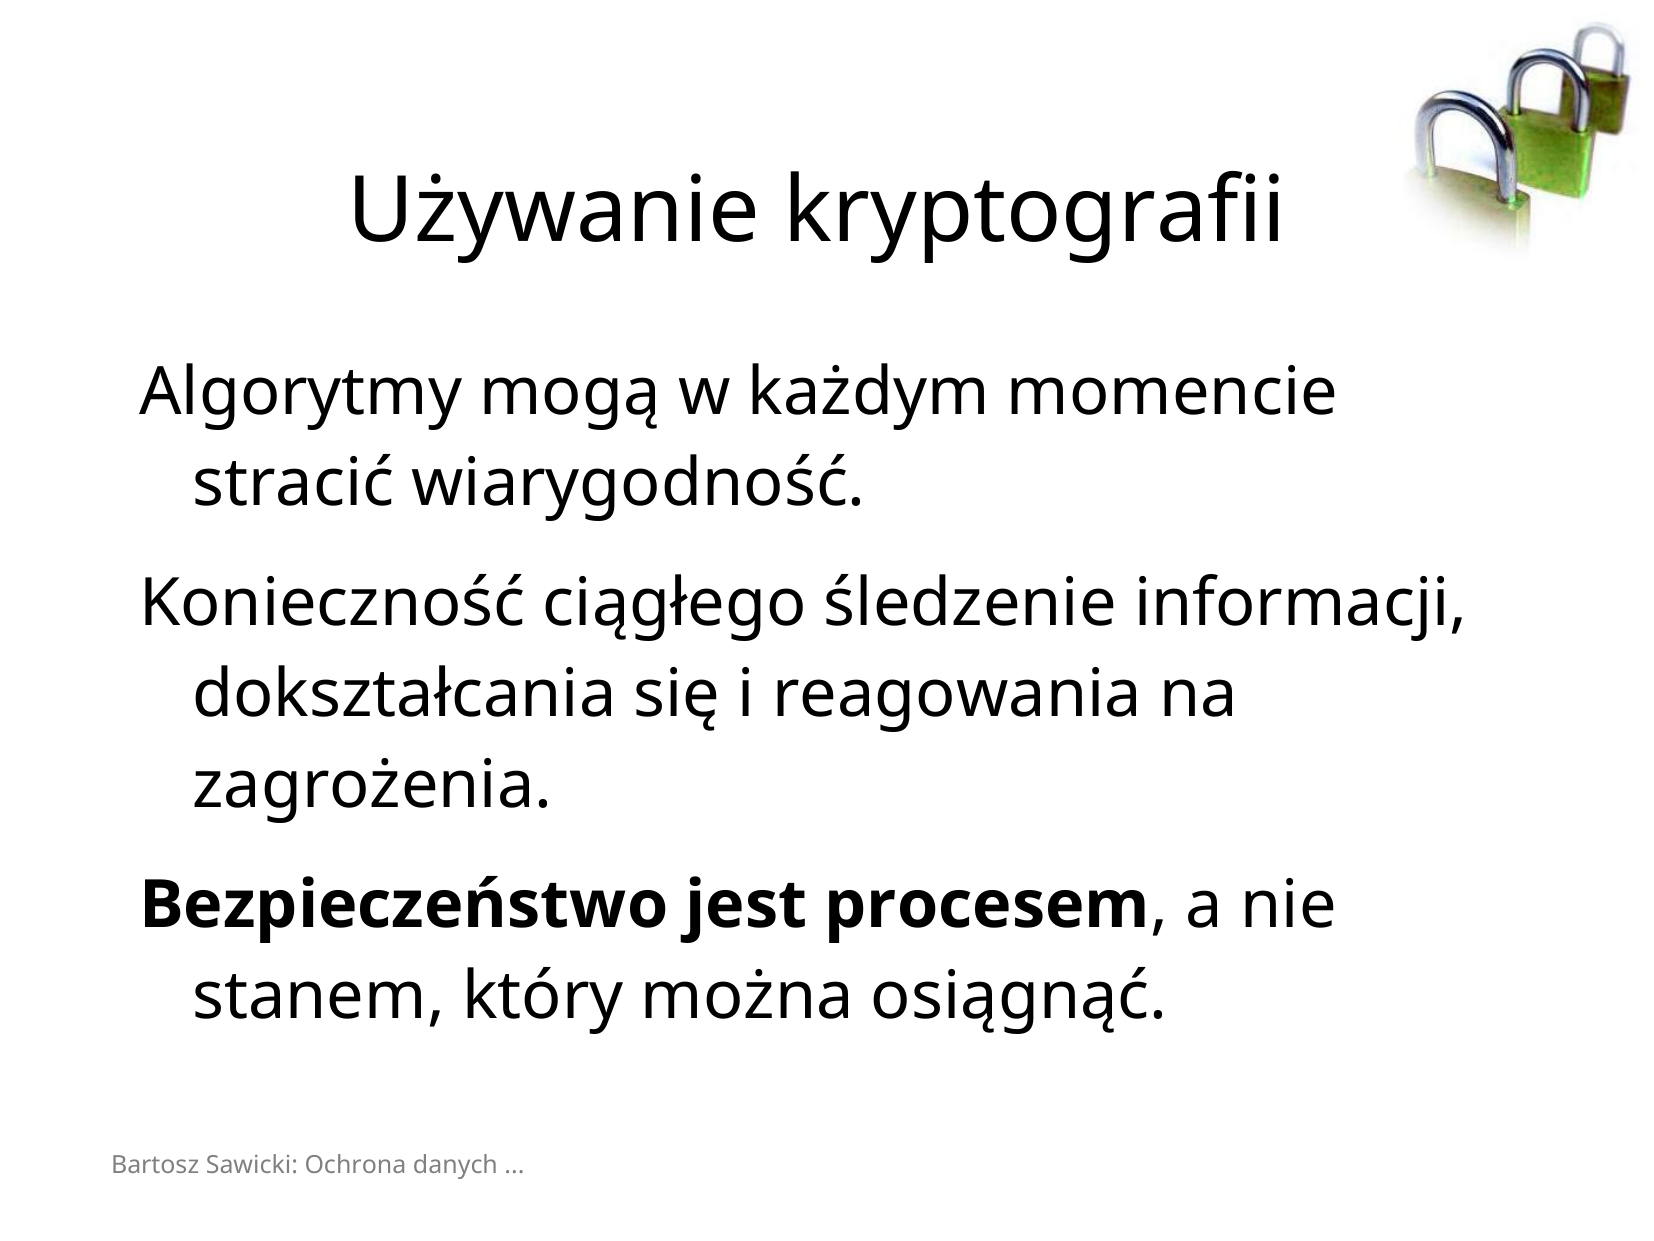

# Używanie kryptografii
Algorytmy mogą w każdym momencie stracić wiarygodność.
Konieczność ciągłego śledzenie informacji, dokształcania się i reagowania na zagrożenia.
Bezpieczeństwo jest procesem, a nie stanem, który można osiągnąć.